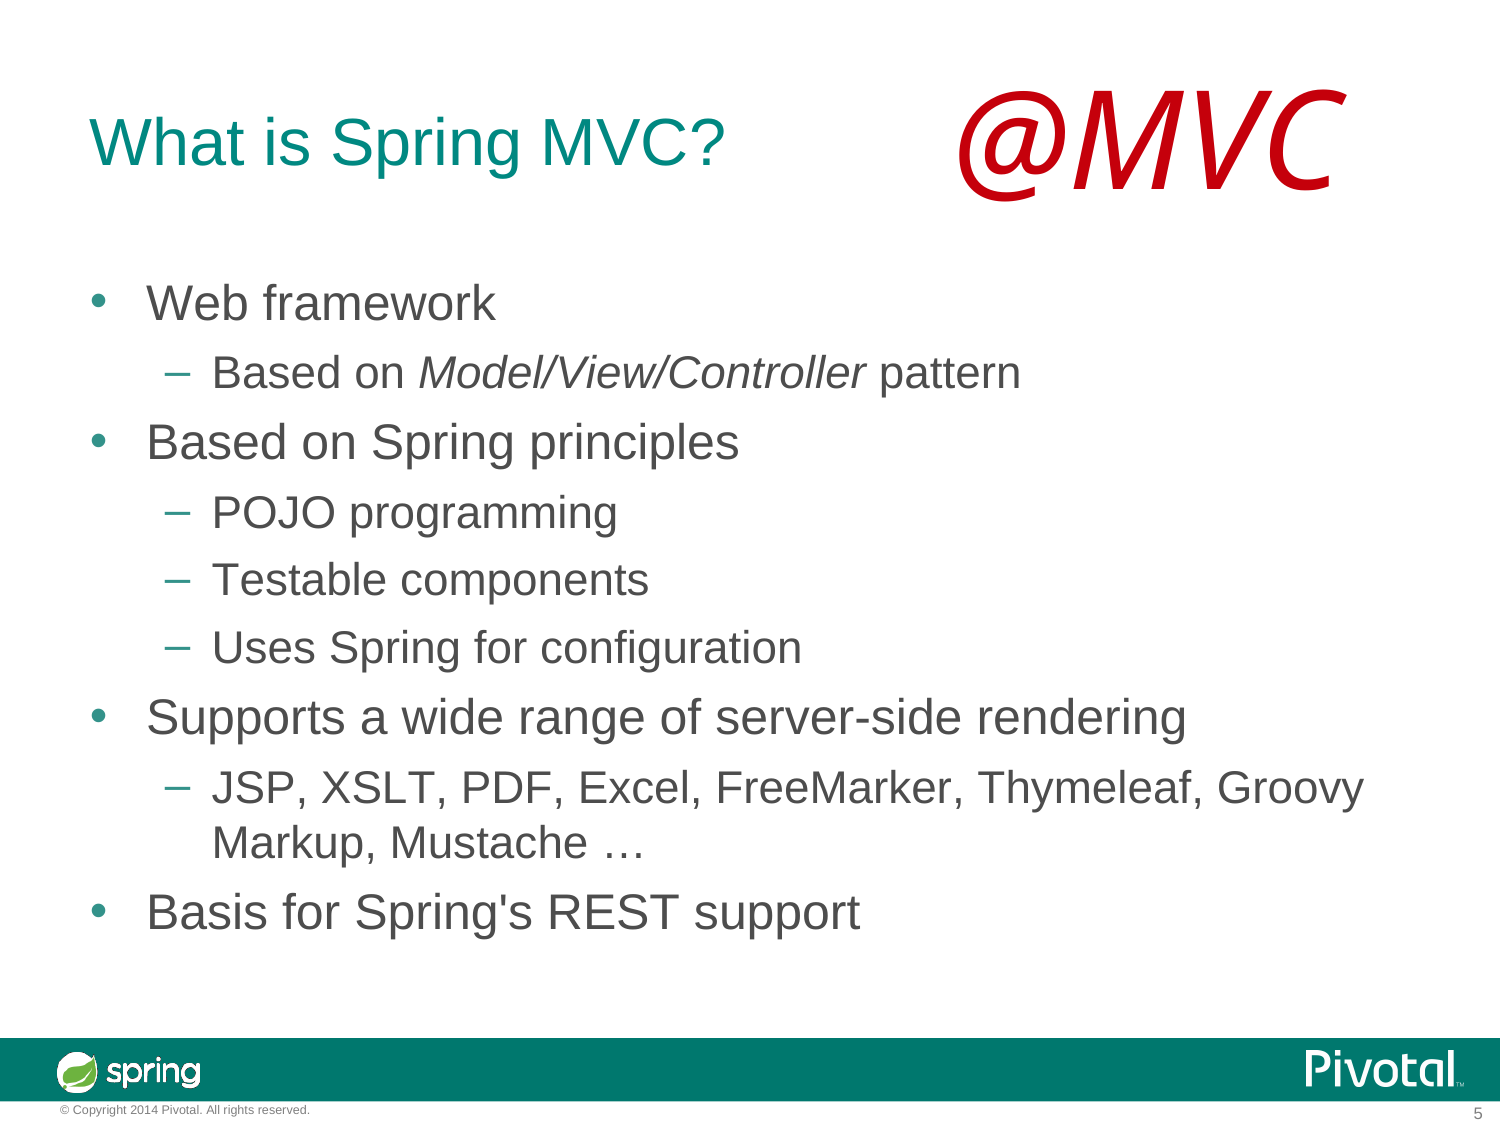

# What is Spring MVC?
@MVC
Web framework
Based on Model/View/Controller pattern
Based on Spring principles
POJO programming
Testable components
Uses Spring for configuration
Supports a wide range of server-side rendering
JSP, XSLT, PDF, Excel, FreeMarker, Thymeleaf, Groovy Markup, Mustache …
Basis for Spring's REST support